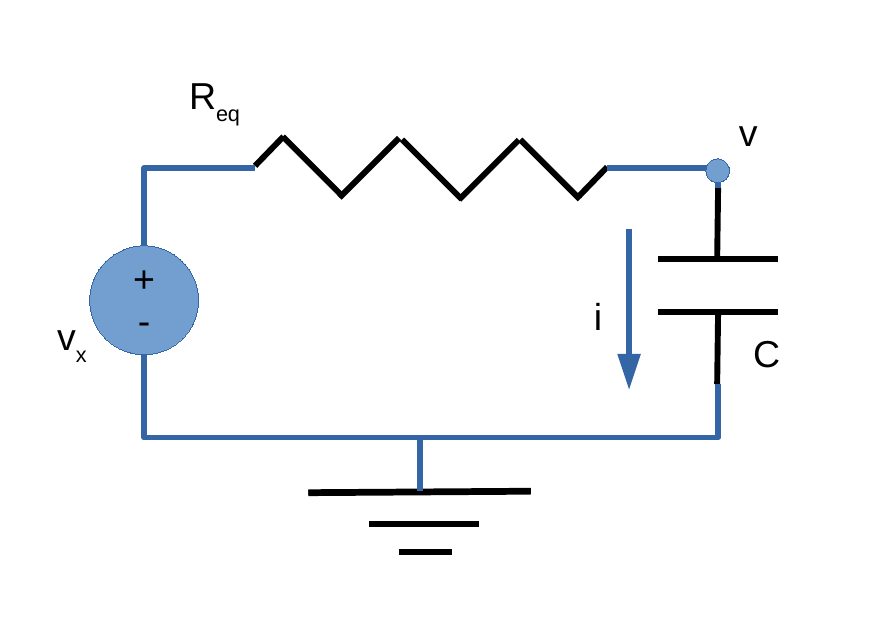

Req
v
+
-
i
vx
C